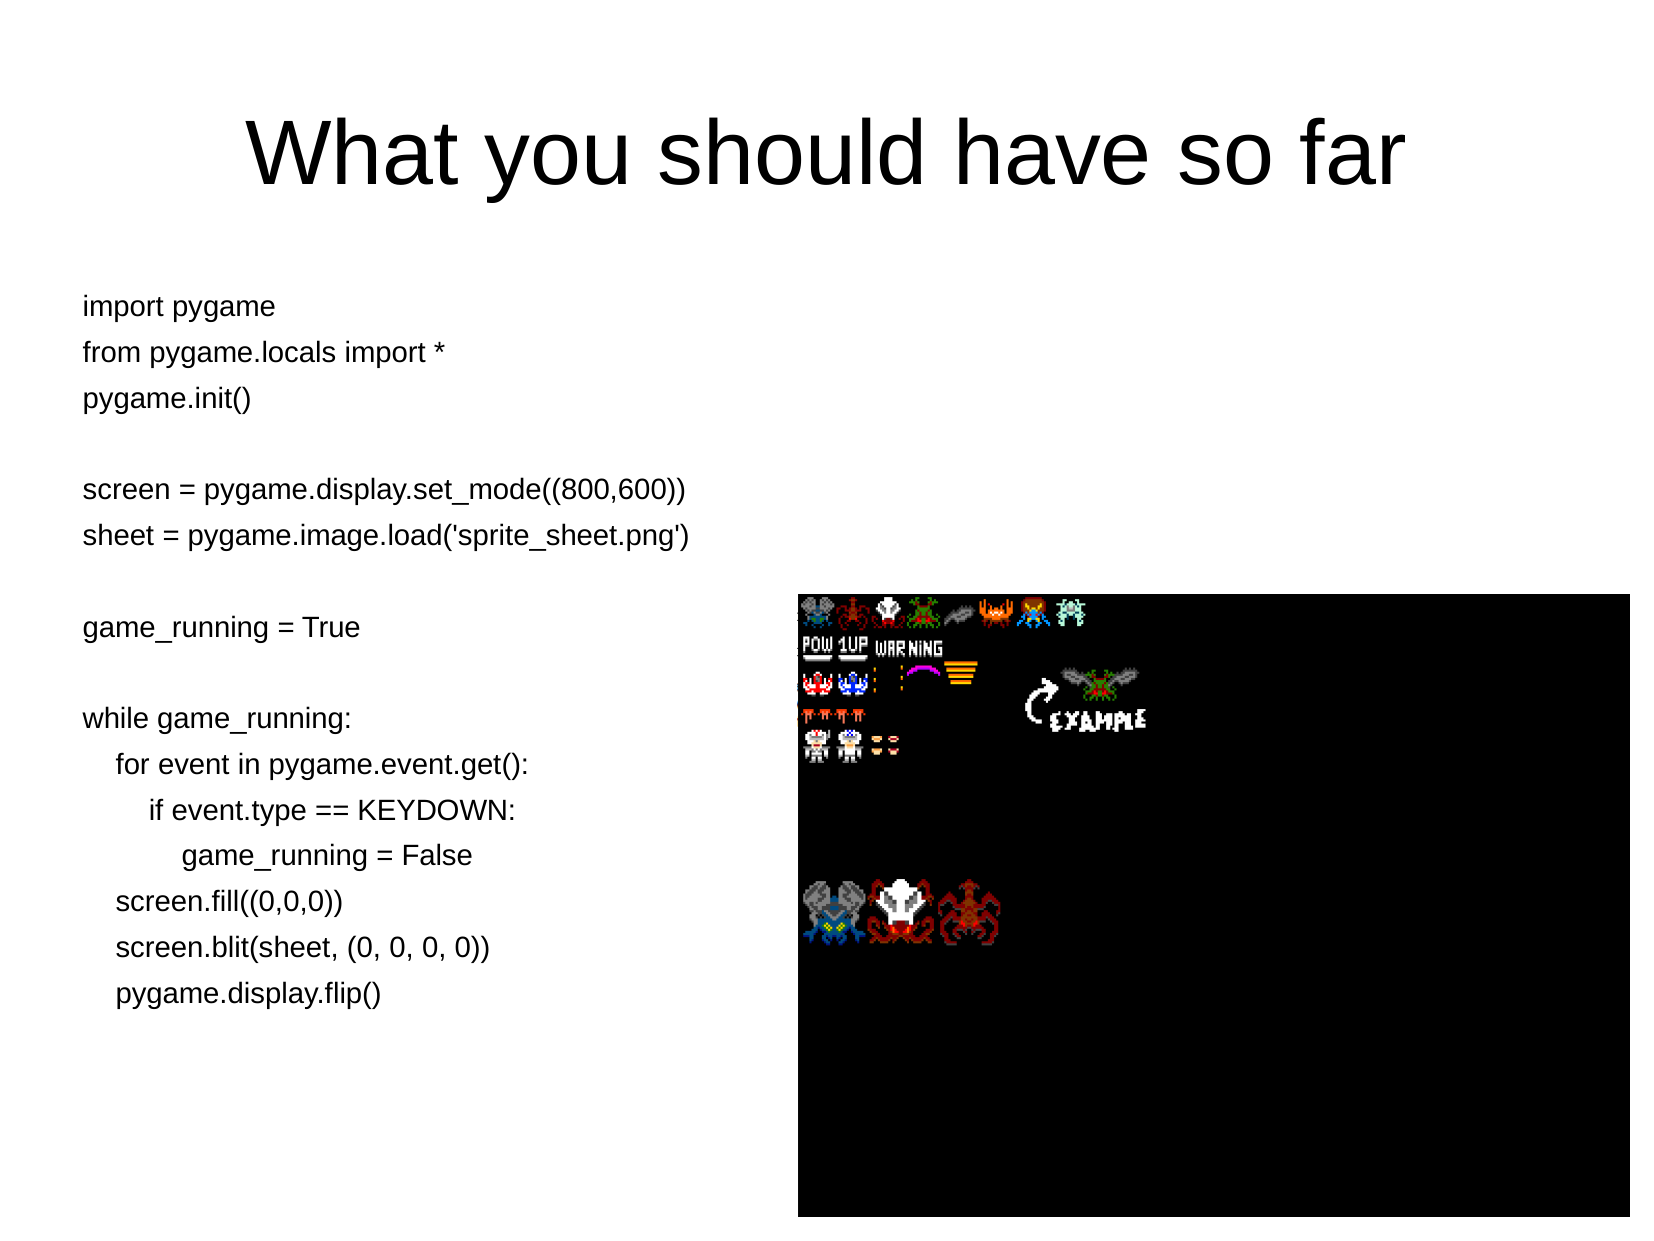

# What you should have so far
import pygame
from pygame.locals import *
pygame.init()
screen = pygame.display.set_mode((800,600))
sheet = pygame.image.load('sprite_sheet.png')
game_running = True
while game_running:
 for event in pygame.event.get():
 if event.type == KEYDOWN:
 game_running = False
 screen.fill((0,0,0))
 screen.blit(sheet, (0, 0, 0, 0))
 pygame.display.flip()